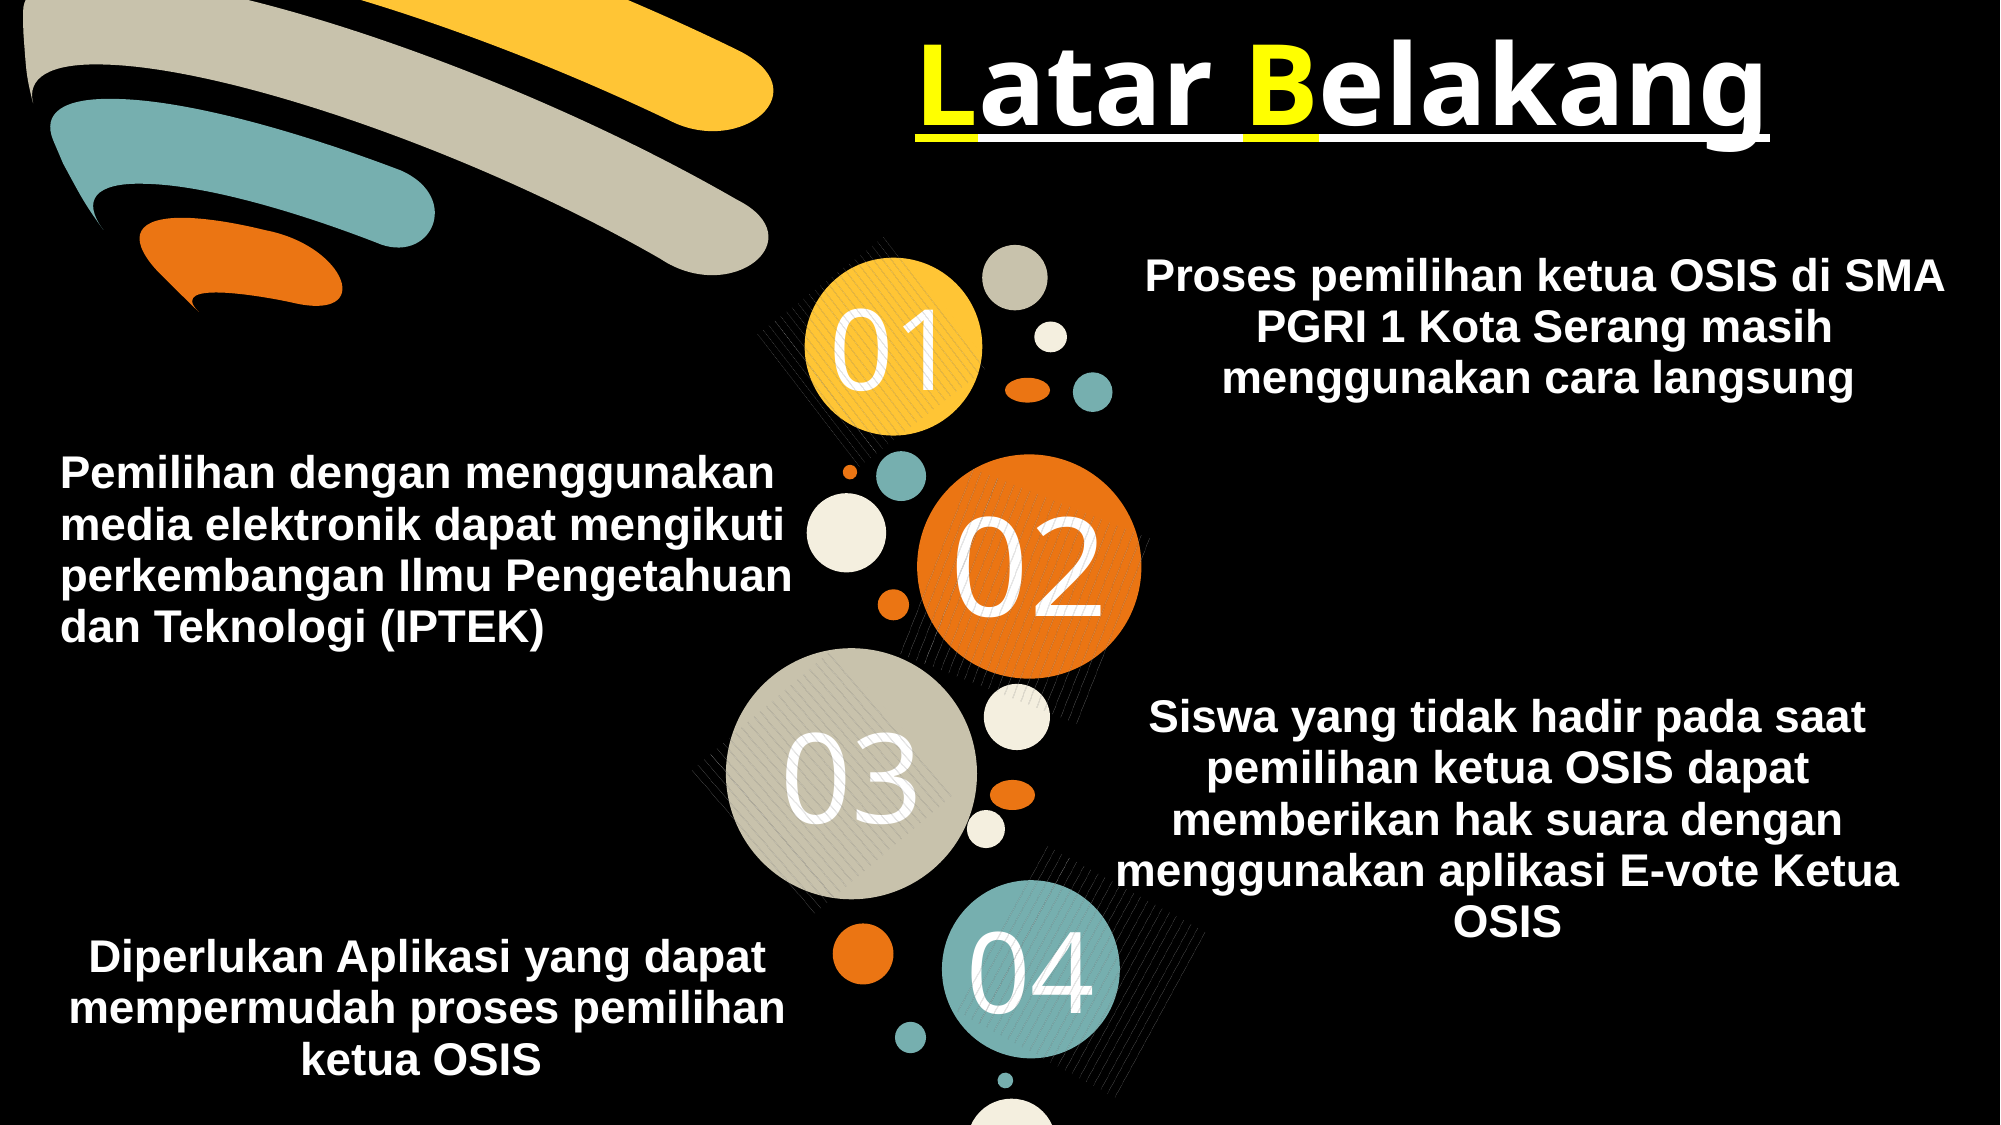

Latar Belakang
01
Proses pemilihan ketua OSIS di SMA PGRI 1 Kota Serang masih menggunakan cara langsung
Pemilihan dengan menggunakan media elektronik dapat mengikuti perkembangan Ilmu Pengetahuan dan Teknologi (IPTEK)
02
03
Siswa yang tidak hadir pada saat pemilihan ketua OSIS dapat memberikan hak suara dengan menggunakan aplikasi E-vote Ketua OSIS
04
Diperlukan Aplikasi yang dapat mempermudah proses pemilihan ketua OSIS